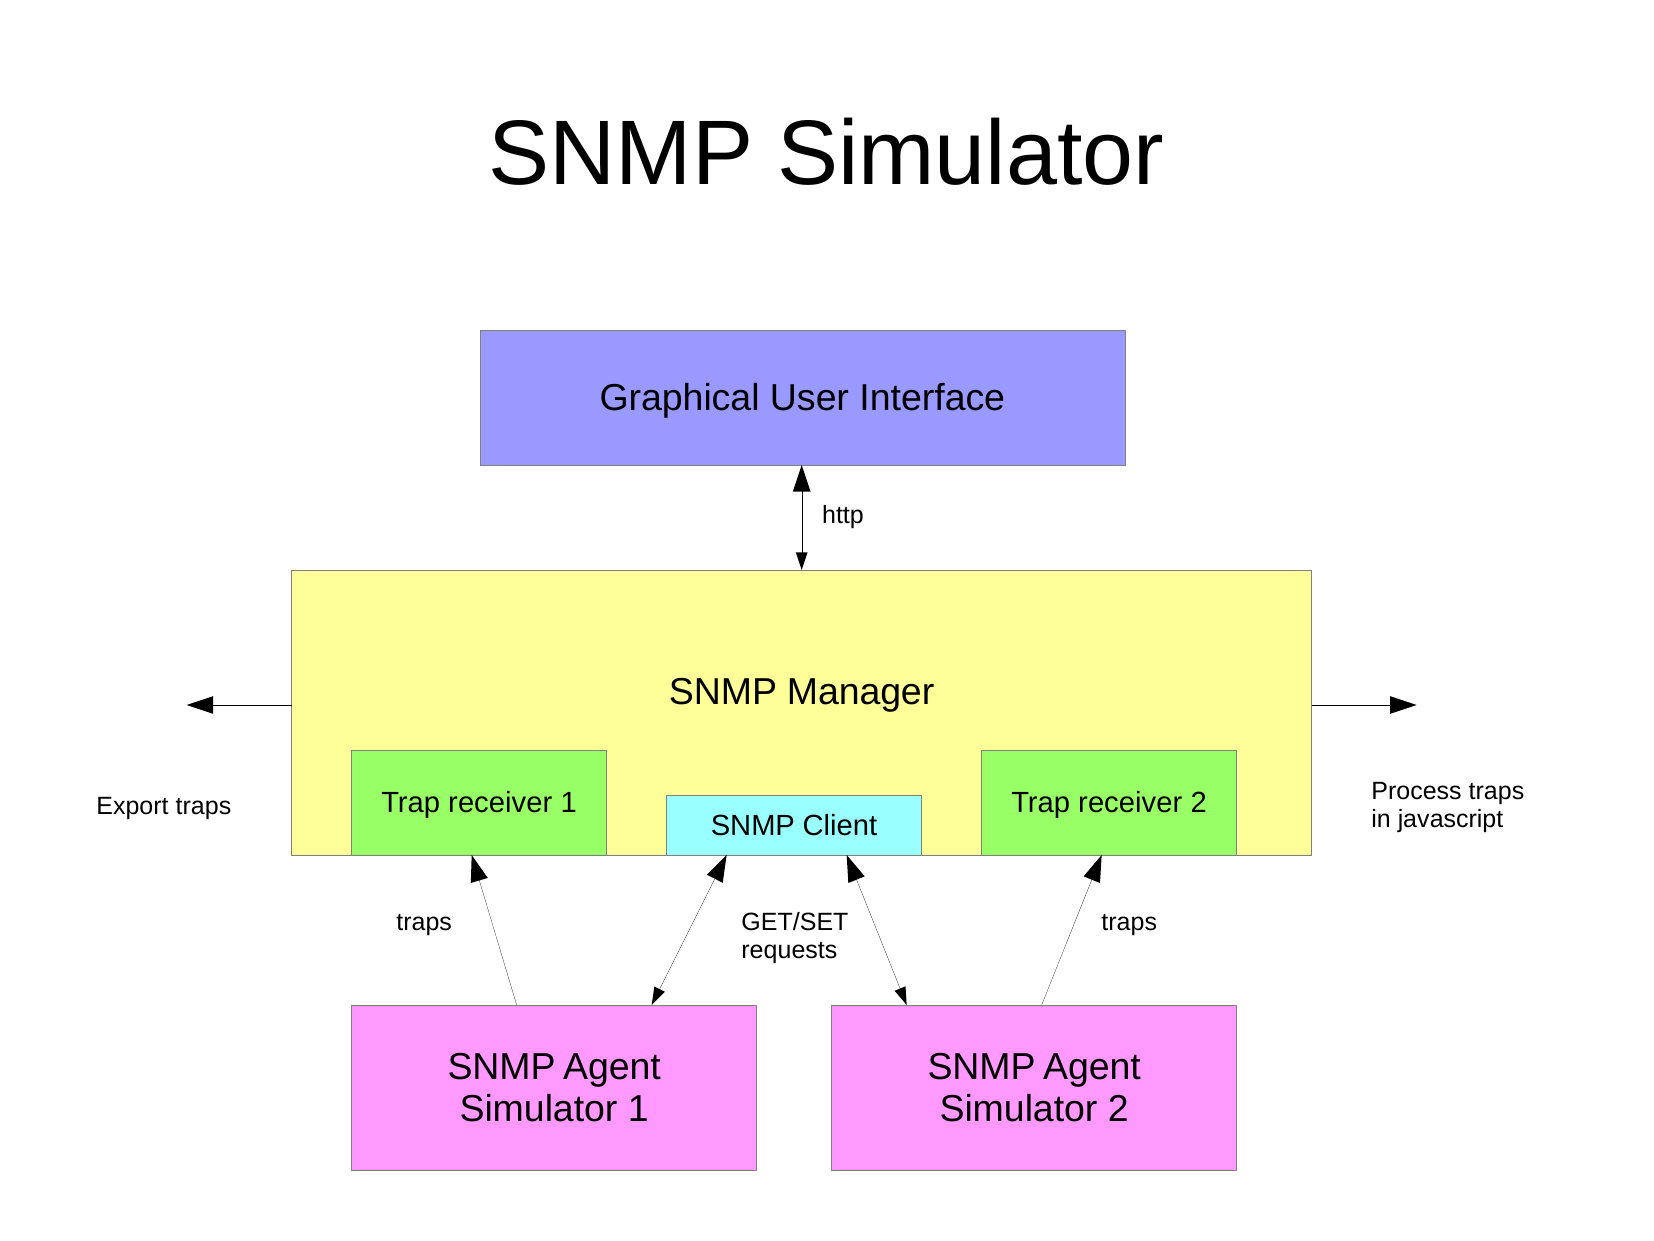

# SNMP Simulator
Graphical User Interface
http
SNMP Manager
Trap receiver 1
Trap receiver 2
Process traps in javascript
Export traps
SNMP Client
traps
GET/SET
requests
traps
SNMP Agent
Simulator 1
SNMP Agent
Simulator 2